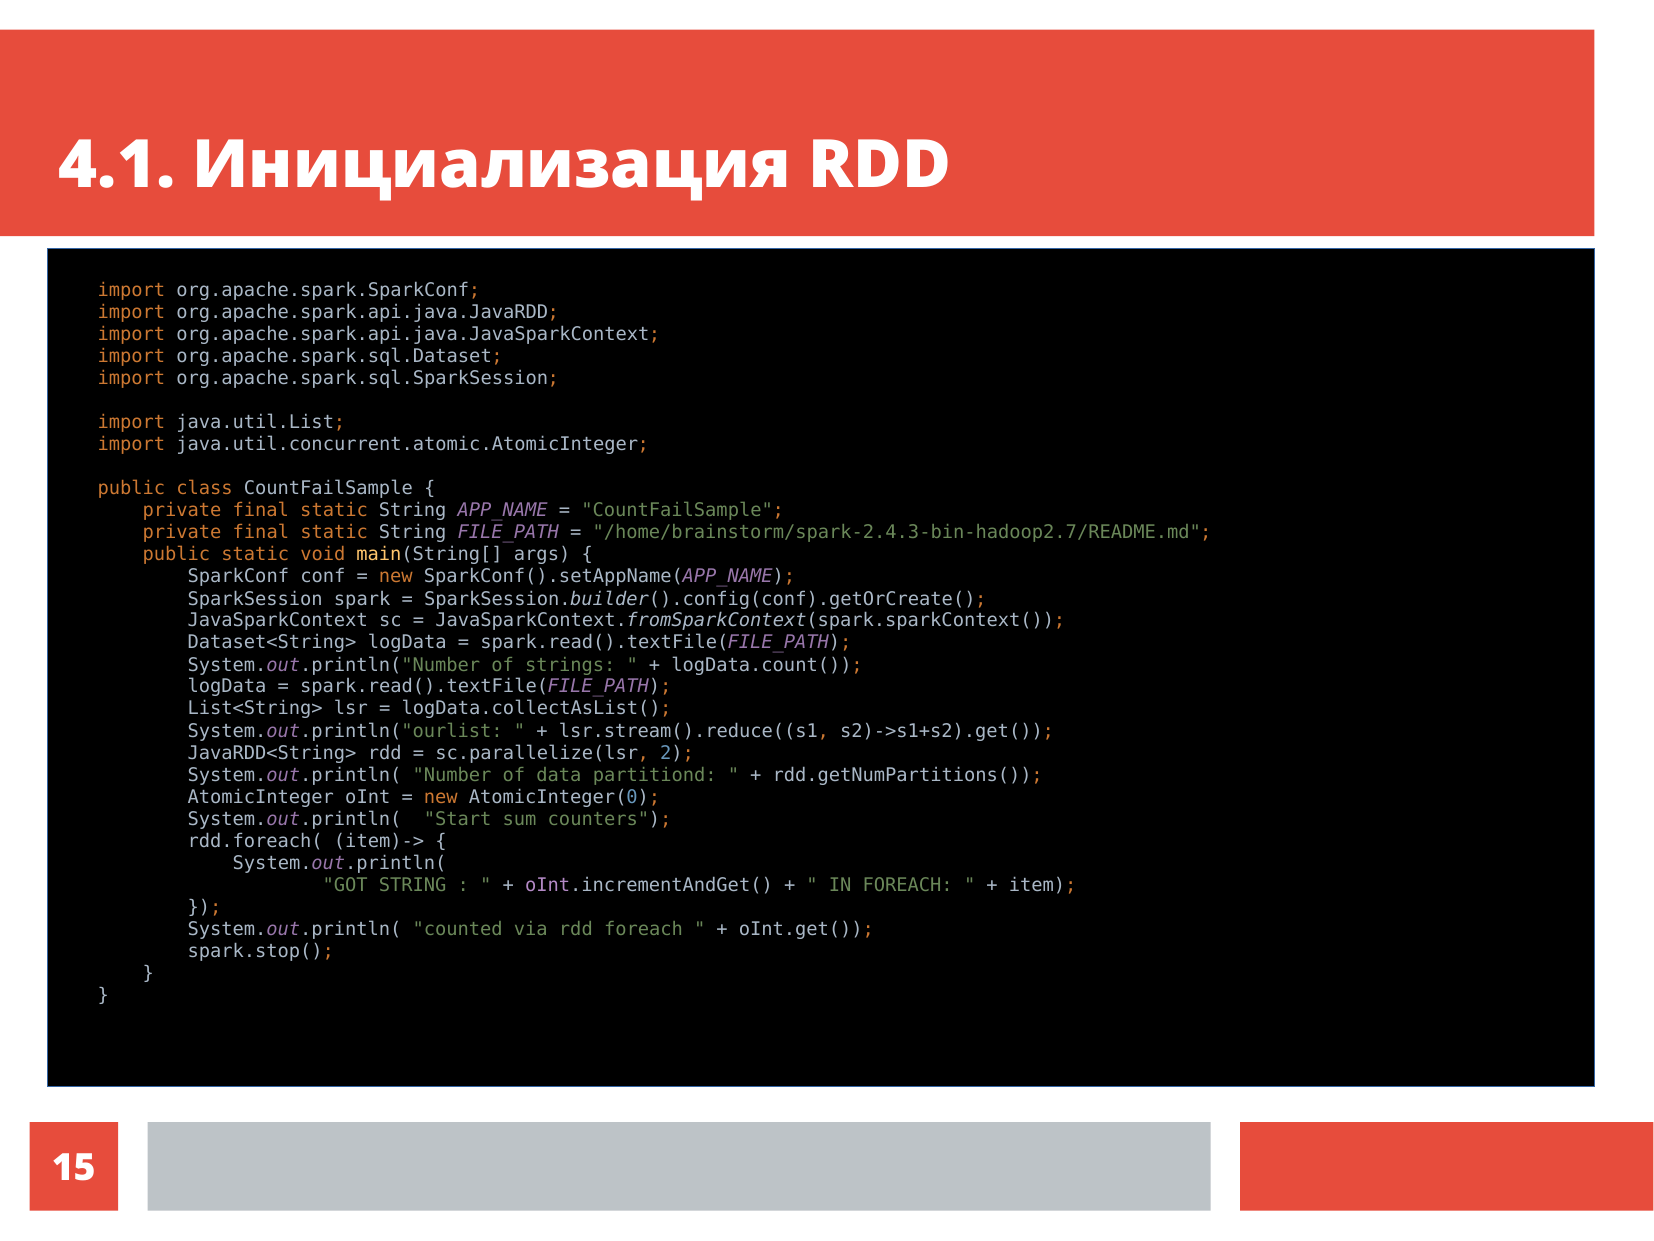

# 4.1. Инициализация RDD
import org.apache.spark.SparkConf;
import org.apache.spark.api.java.JavaRDD;
import org.apache.spark.api.java.JavaSparkContext;
import org.apache.spark.sql.Dataset;
import org.apache.spark.sql.SparkSession;
import java.util.List;
import java.util.concurrent.atomic.AtomicInteger;
public class CountFailSample {
 private final static String APP_NAME = "CountFailSample";
 private final static String FILE_PATH = "/home/brainstorm/spark-2.4.3-bin-hadoop2.7/README.md";
 public static void main(String[] args) {
 SparkConf conf = new SparkConf().setAppName(APP_NAME);
 SparkSession spark = SparkSession.builder().config(conf).getOrCreate();
 JavaSparkContext sc = JavaSparkContext.fromSparkContext(spark.sparkContext());
 Dataset<String> logData = spark.read().textFile(FILE_PATH);
 System.out.println("Number of strings: " + logData.count());
 logData = spark.read().textFile(FILE_PATH);
 List<String> lsr = logData.collectAsList();
 System.out.println("ourlist: " + lsr.stream().reduce((s1, s2)->s1+s2).get());
 JavaRDD<String> rdd = sc.parallelize(lsr, 2);
 System.out.println( "Number of data partitiond: " + rdd.getNumPartitions());
 AtomicInteger oInt = new AtomicInteger(0);
 System.out.println( "Start sum counters");
 rdd.foreach( (item)-> {
 System.out.println(
 "GOT STRING : " + oInt.incrementAndGet() + " IN FOREACH: " + item);
 });
 System.out.println( "counted via rdd foreach " + oInt.get());
 spark.stop();
 }
}
15